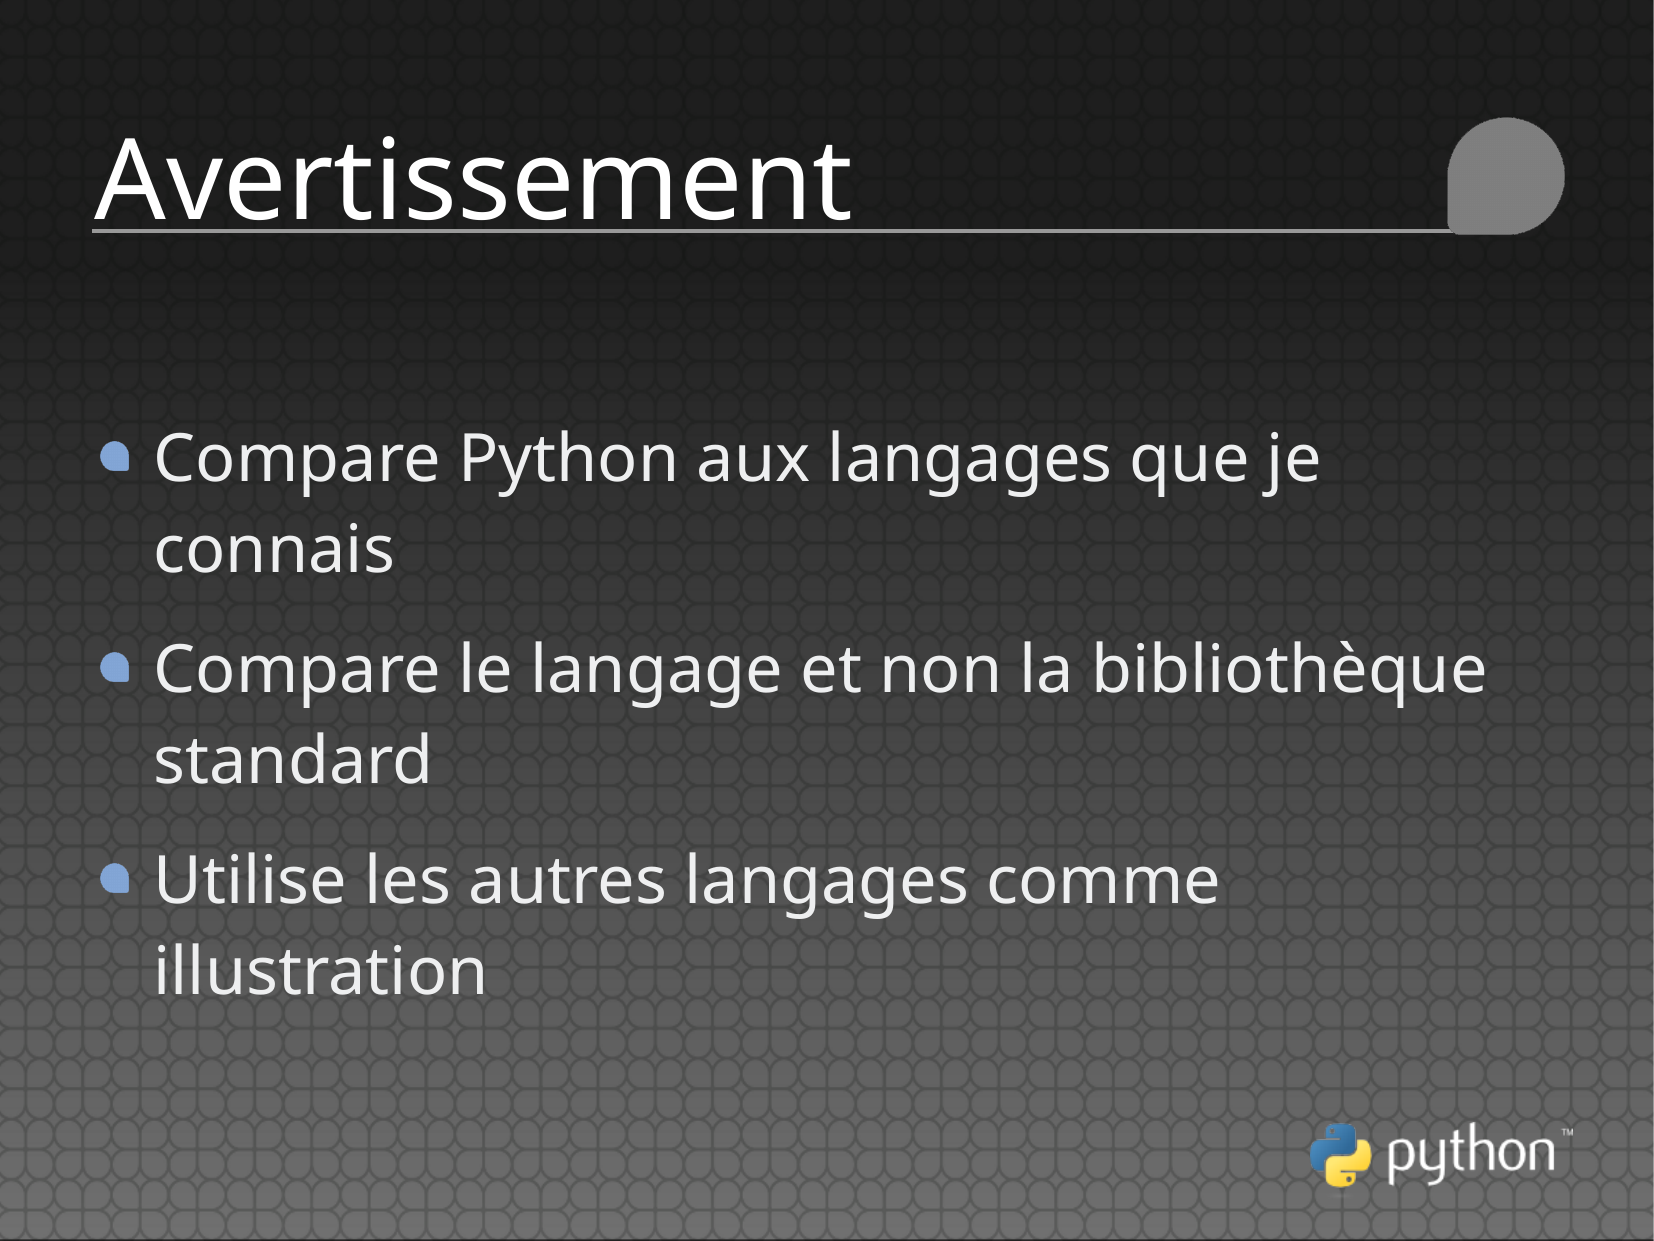

Avertissement
# Compare Python aux langages que je connais
Compare le langage et non la bibliothèque standard
Utilise les autres langages comme illustration